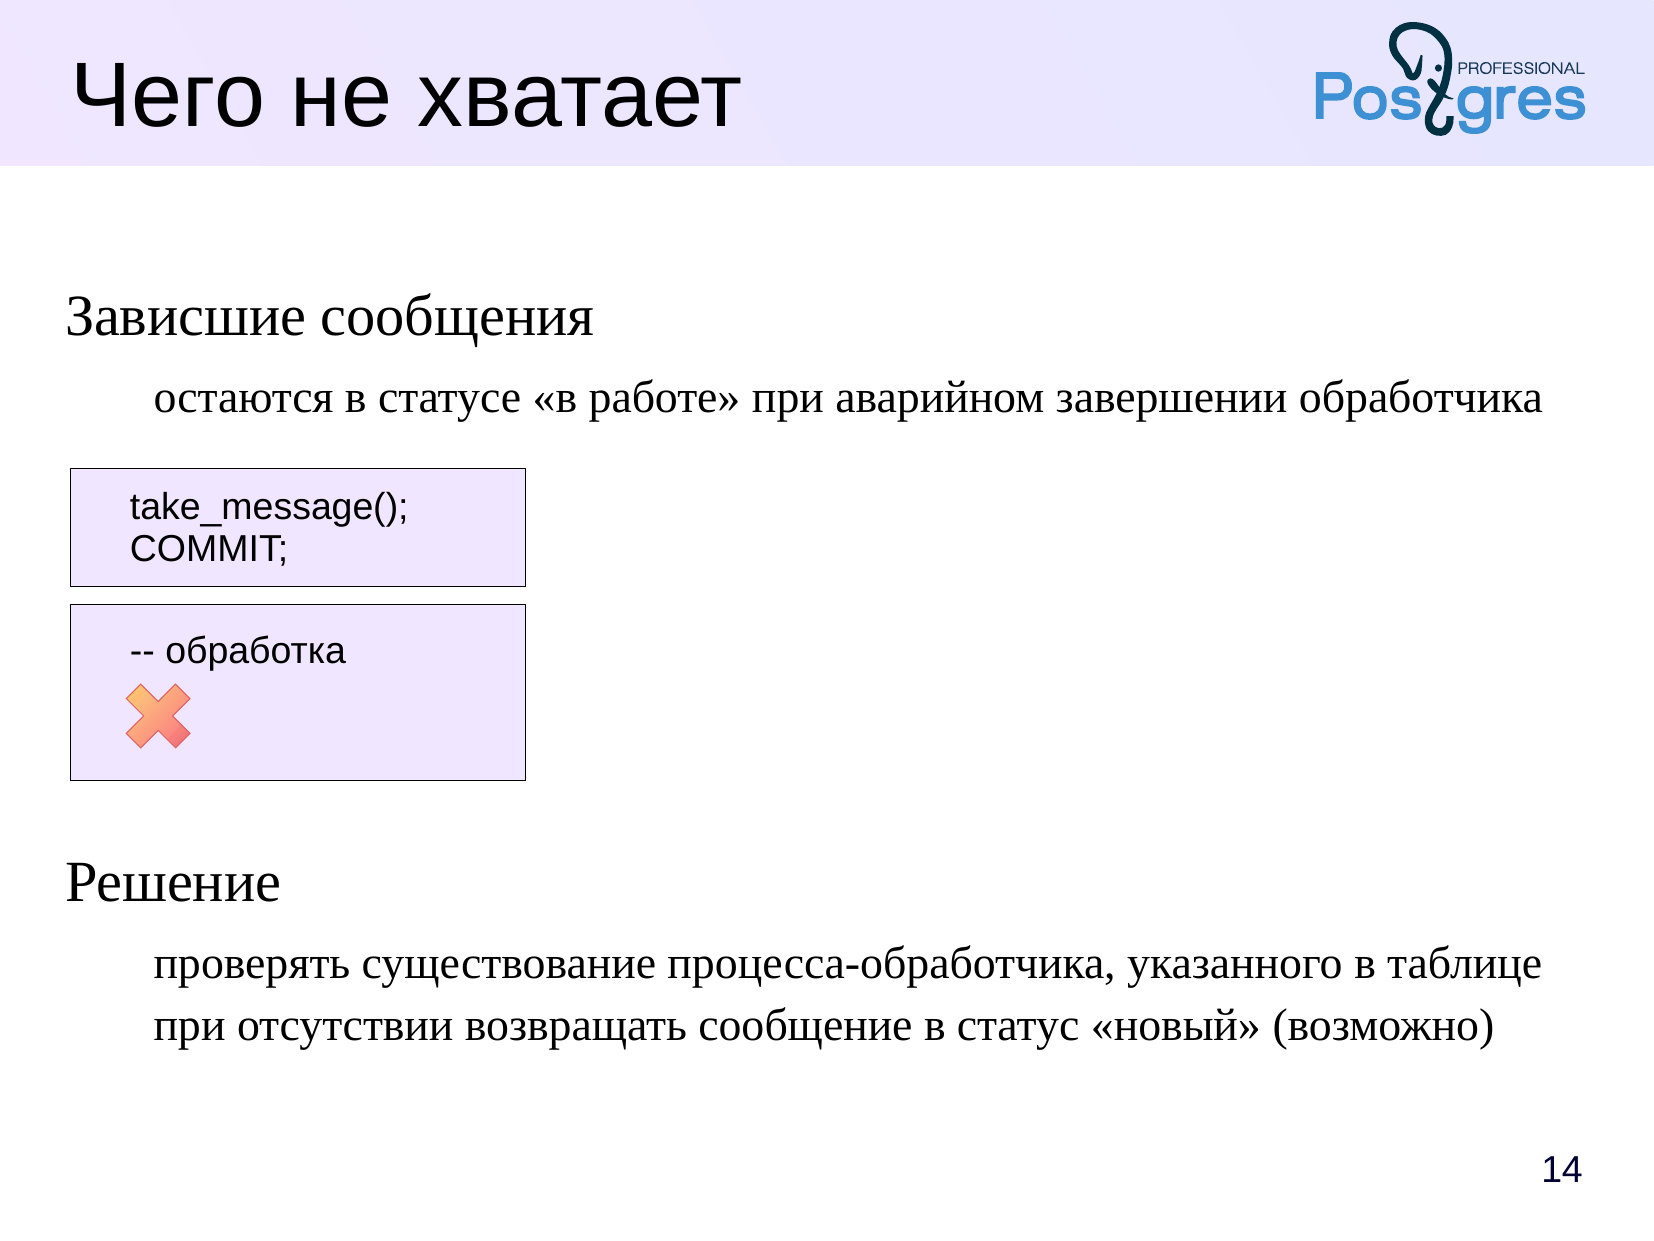

# Чего не хватает
Зависшие сообщения
остаются в статусе «в работе» при аварийном завершении обработчика
Решение
проверять существование процесса-обработчика, указанного в таблице
при отсутствии возвращать сообщение в статус «новый» (возможно)
take_message();
COMMIT;
-- обработка